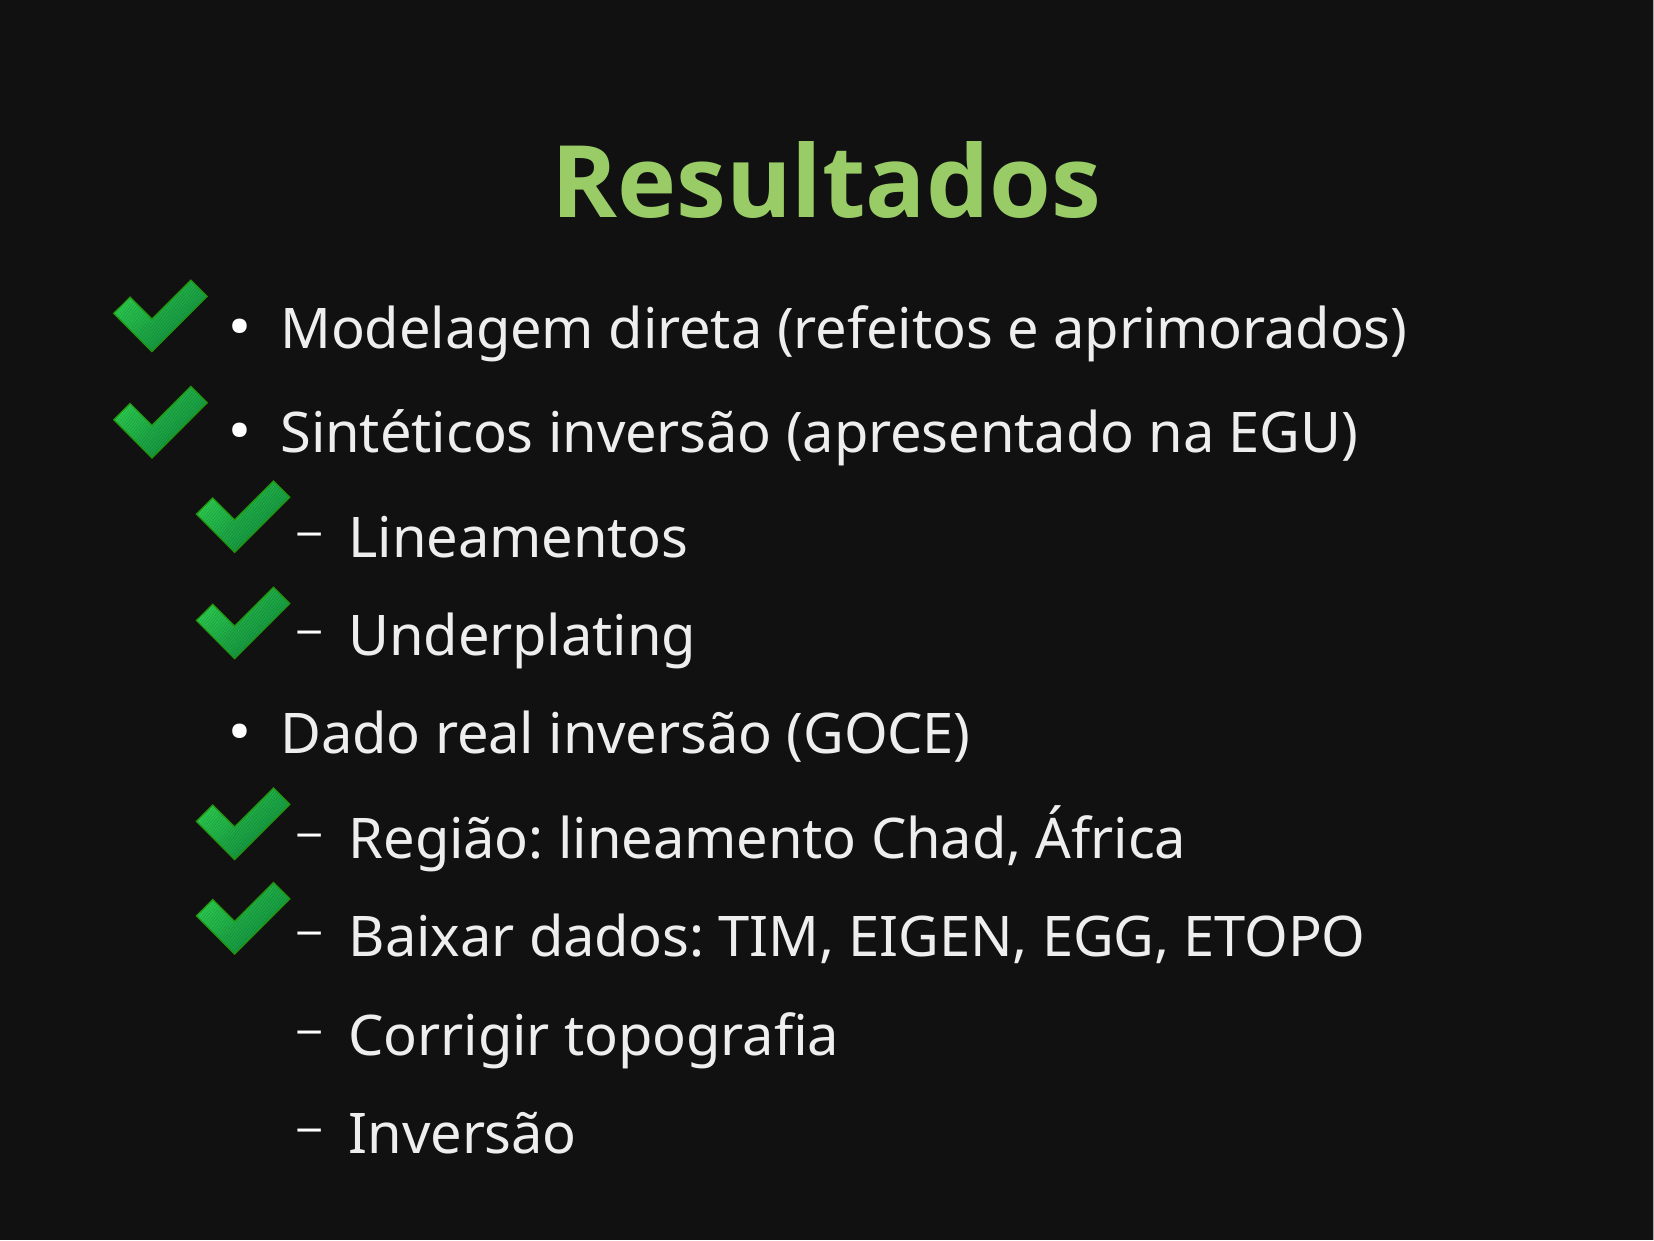

# Resultados
Modelagem direta (refeitos e aprimorados)
Sintéticos inversão (apresentado na EGU)
Lineamentos
Underplating
Dado real inversão (GOCE)
Região: lineamento Chad, África
Baixar dados: TIM, EIGEN, EGG, ETOPO
Corrigir topografia
Inversão